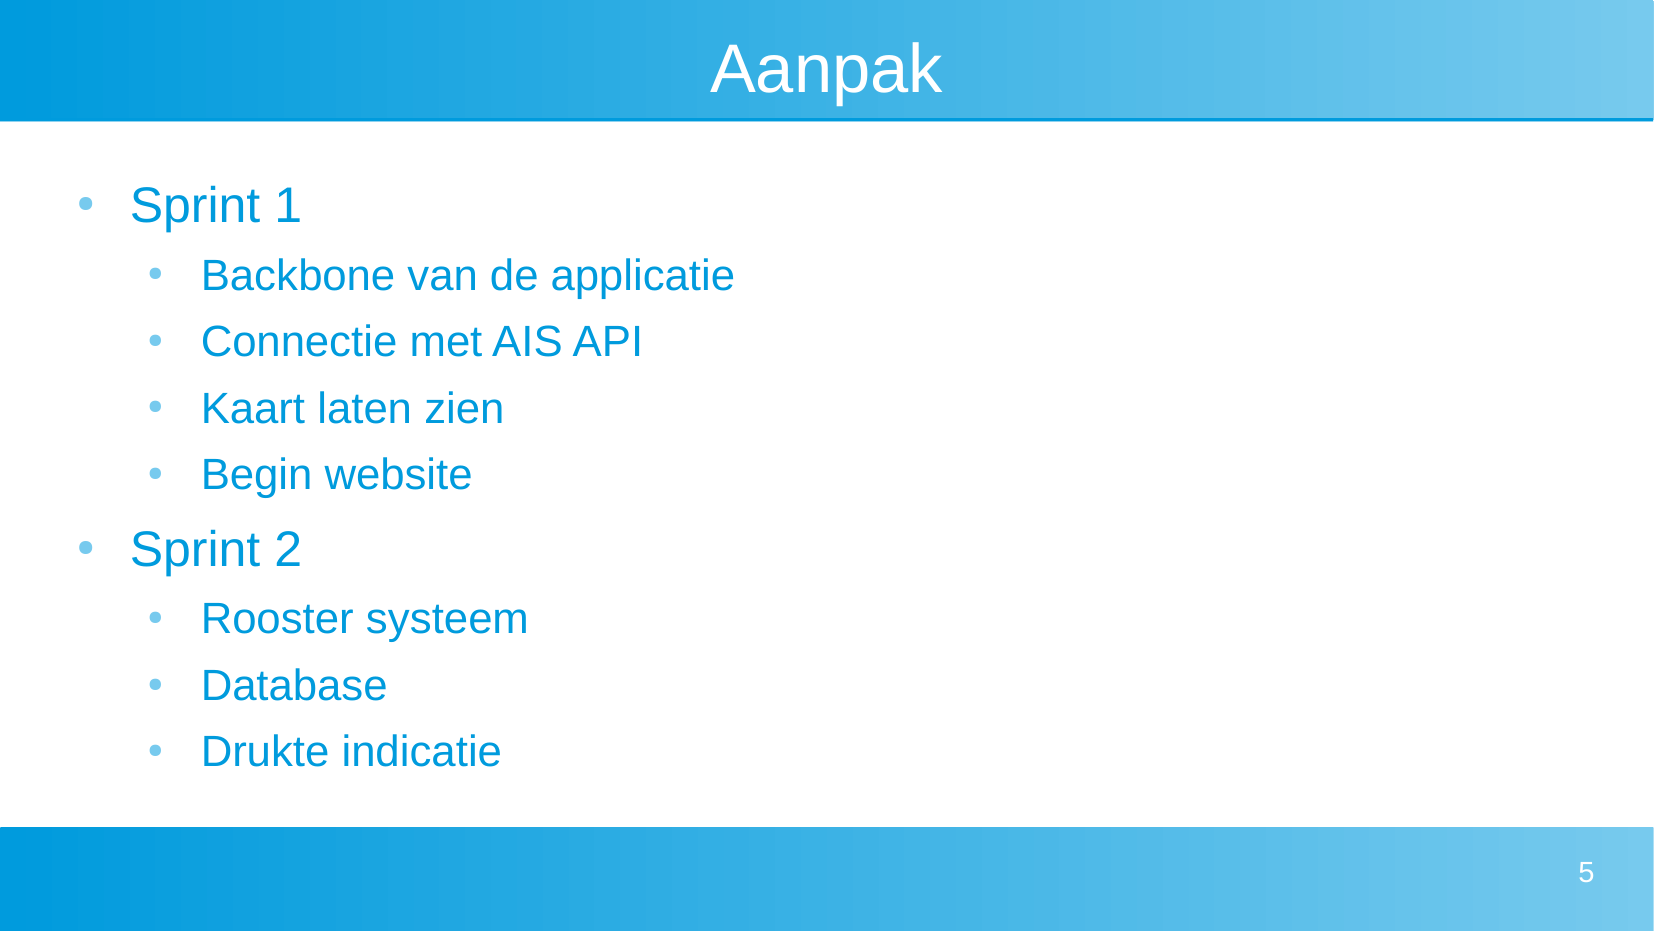

# Aanpak
Sprint 1
Backbone van de applicatie
Connectie met AIS API
Kaart laten zien
Begin website
Sprint 2
Rooster systeem
Database
Drukte indicatie
5